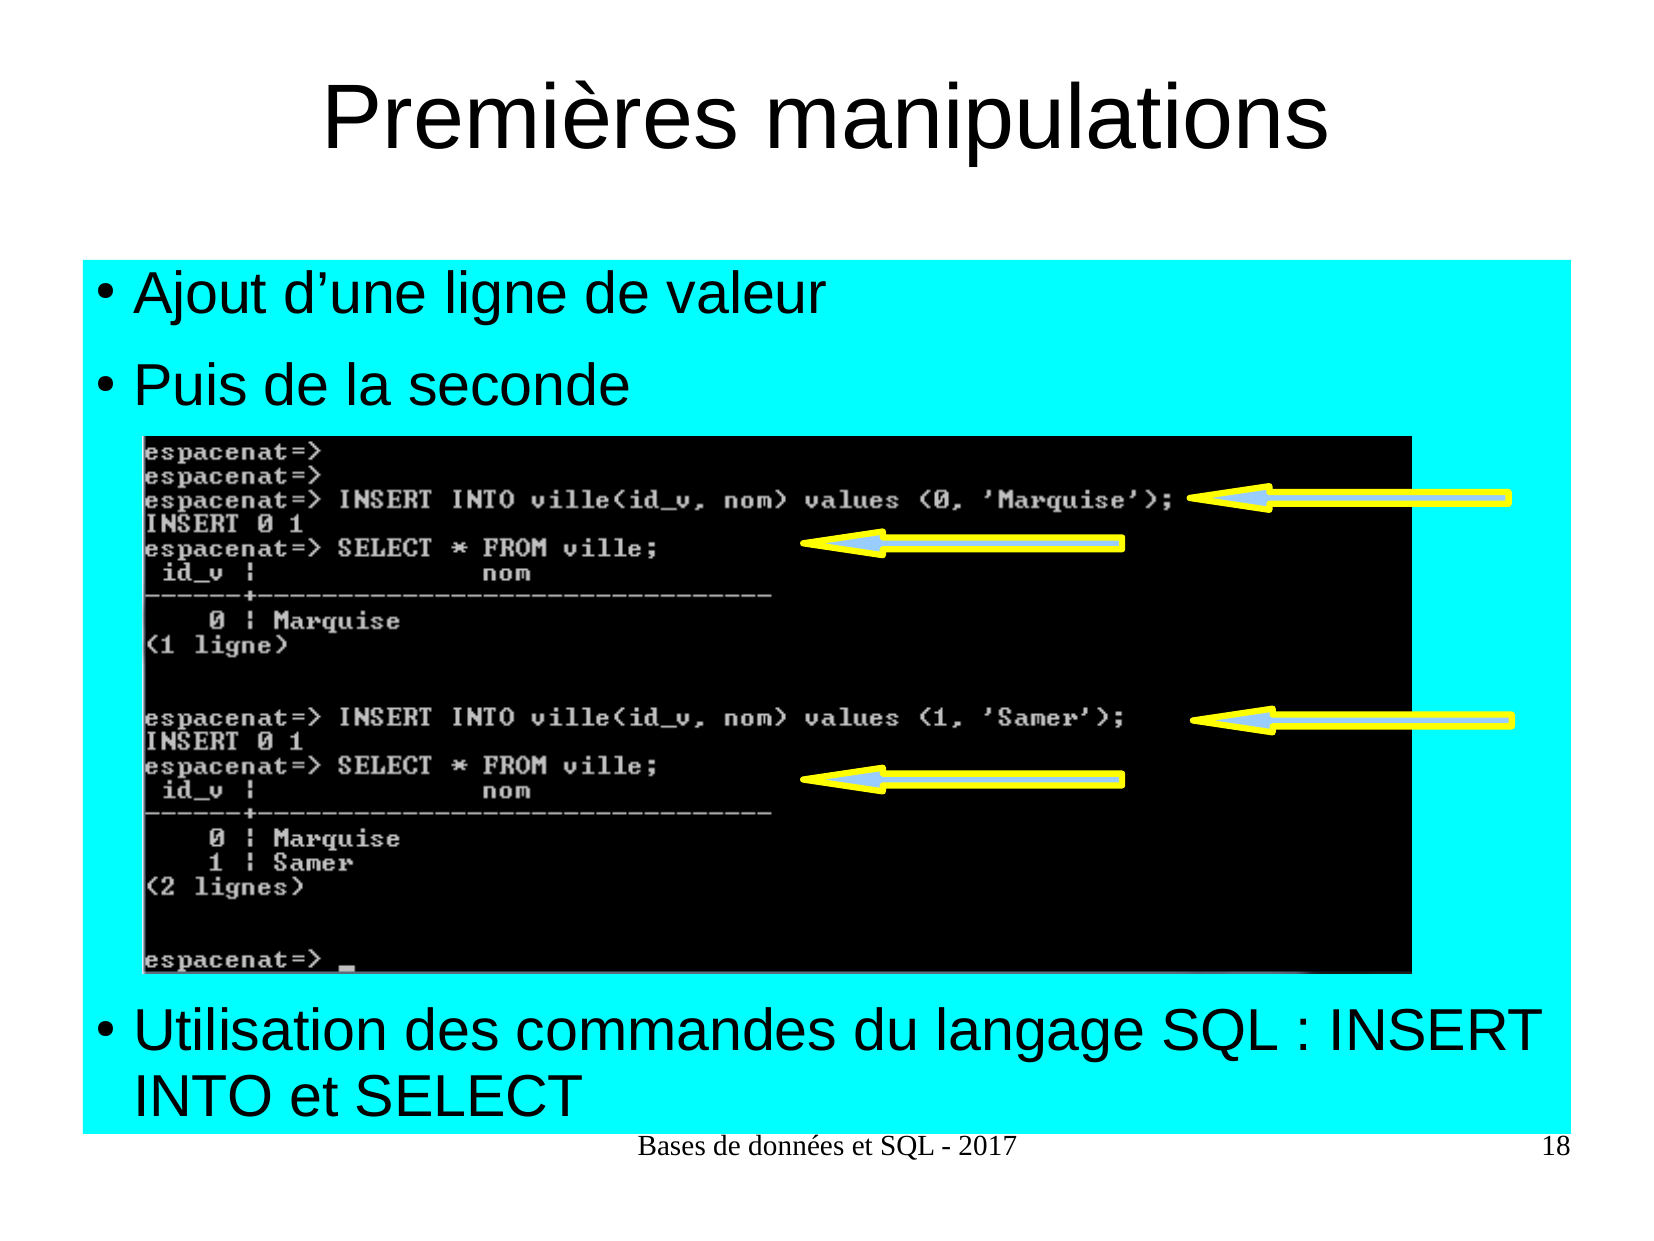

# Premières manipulations
Ajout d’une ligne de valeur
Puis de la seconde
Utilisation des commandes du langage SQL : INSERT INTO et SELECT
Bases de données et SQL - 2017
18